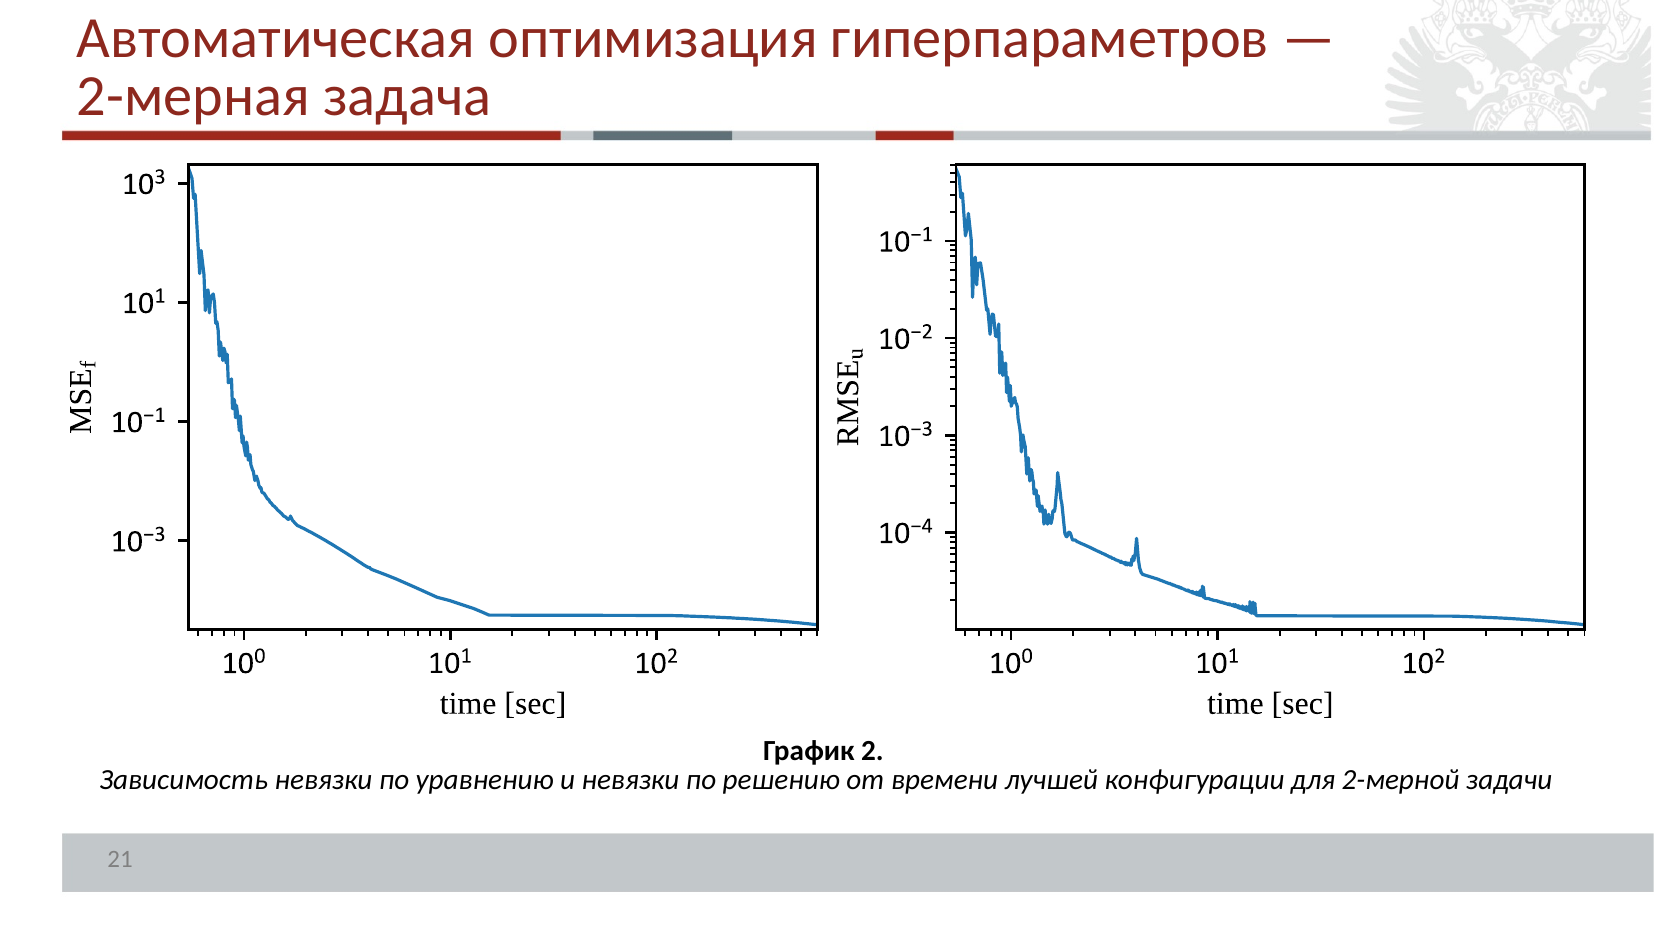

# Автоматическая оптимизация гиперпараметров — 2-мерная задача
График 2.
Зависимость невязки по уравнению и невязки по решению от времени лучшей конфигурации для 2-мерной задачи
21